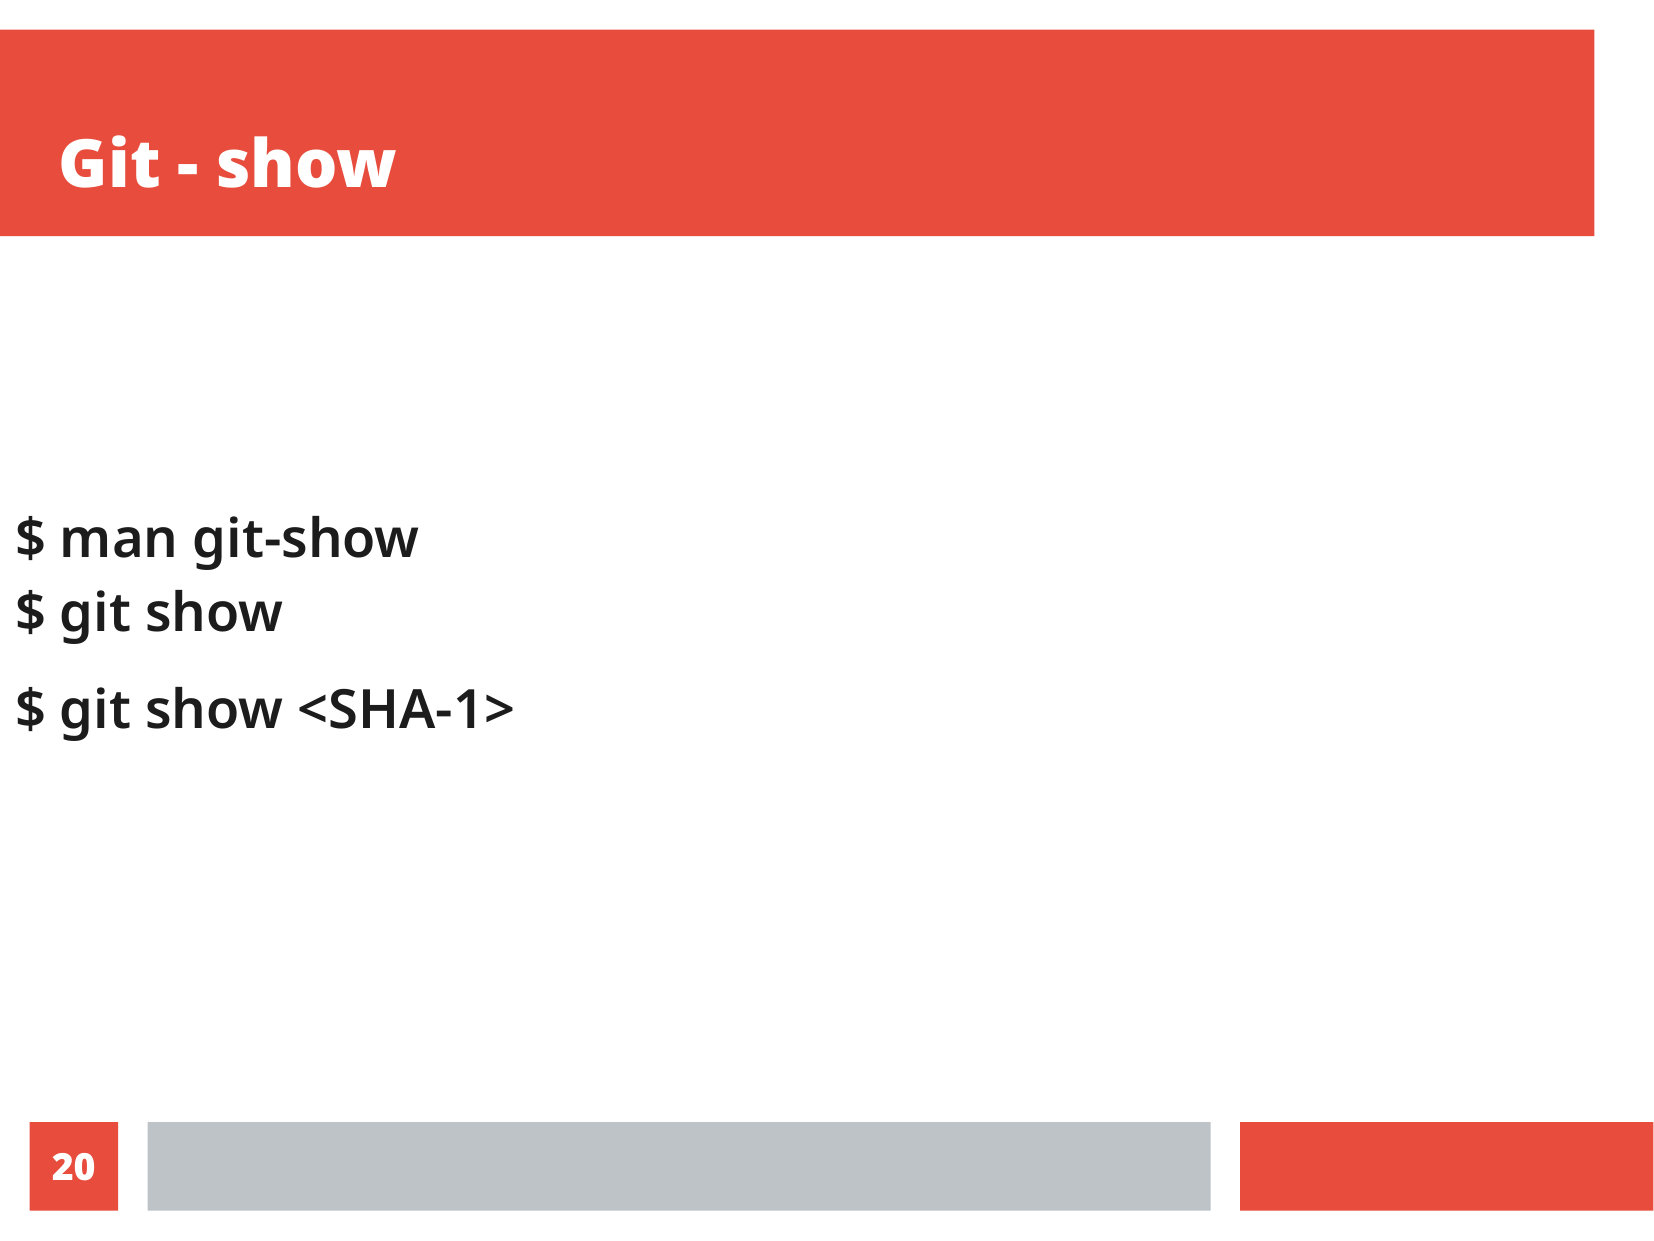

# Git - show
$ man git-show
$ git show
$ git show <SHA-1>
20